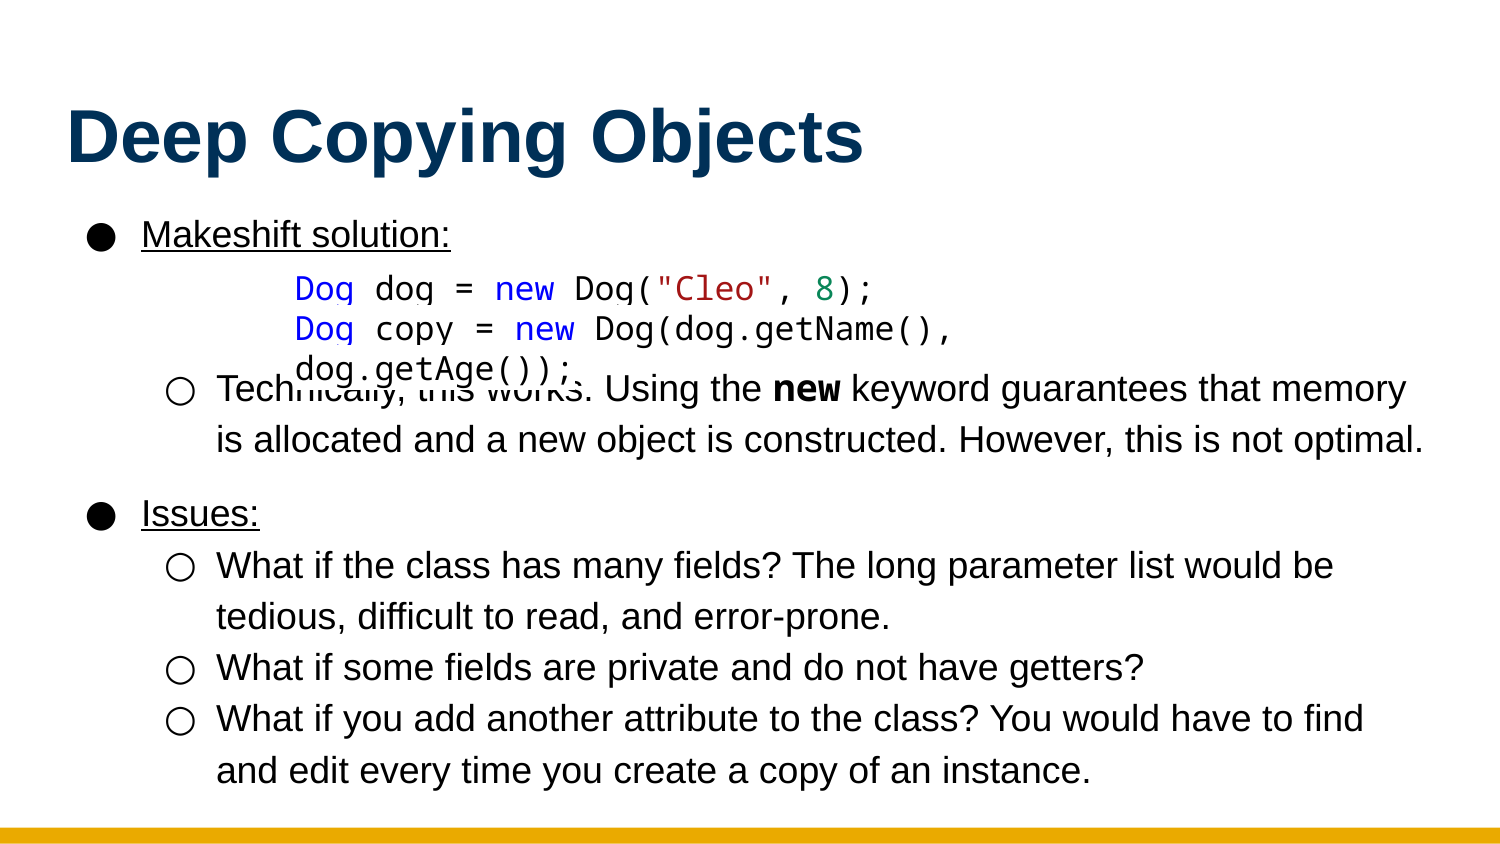

Deep Copying Objects
# Makeshift solution:
Technically, this works. Using the new keyword guarantees that memory is allocated and a new object is constructed. However, this is not optimal.
Issues:
What if the class has many fields? The long parameter list would be tedious, difficult to read, and error-prone.
What if some fields are private and do not have getters?
What if you add another attribute to the class? You would have to find and edit every time you create a copy of an instance.
Dog dog = new Dog("Cleo", 8);
Dog copy = new Dog(dog.getName(), dog.getAge());